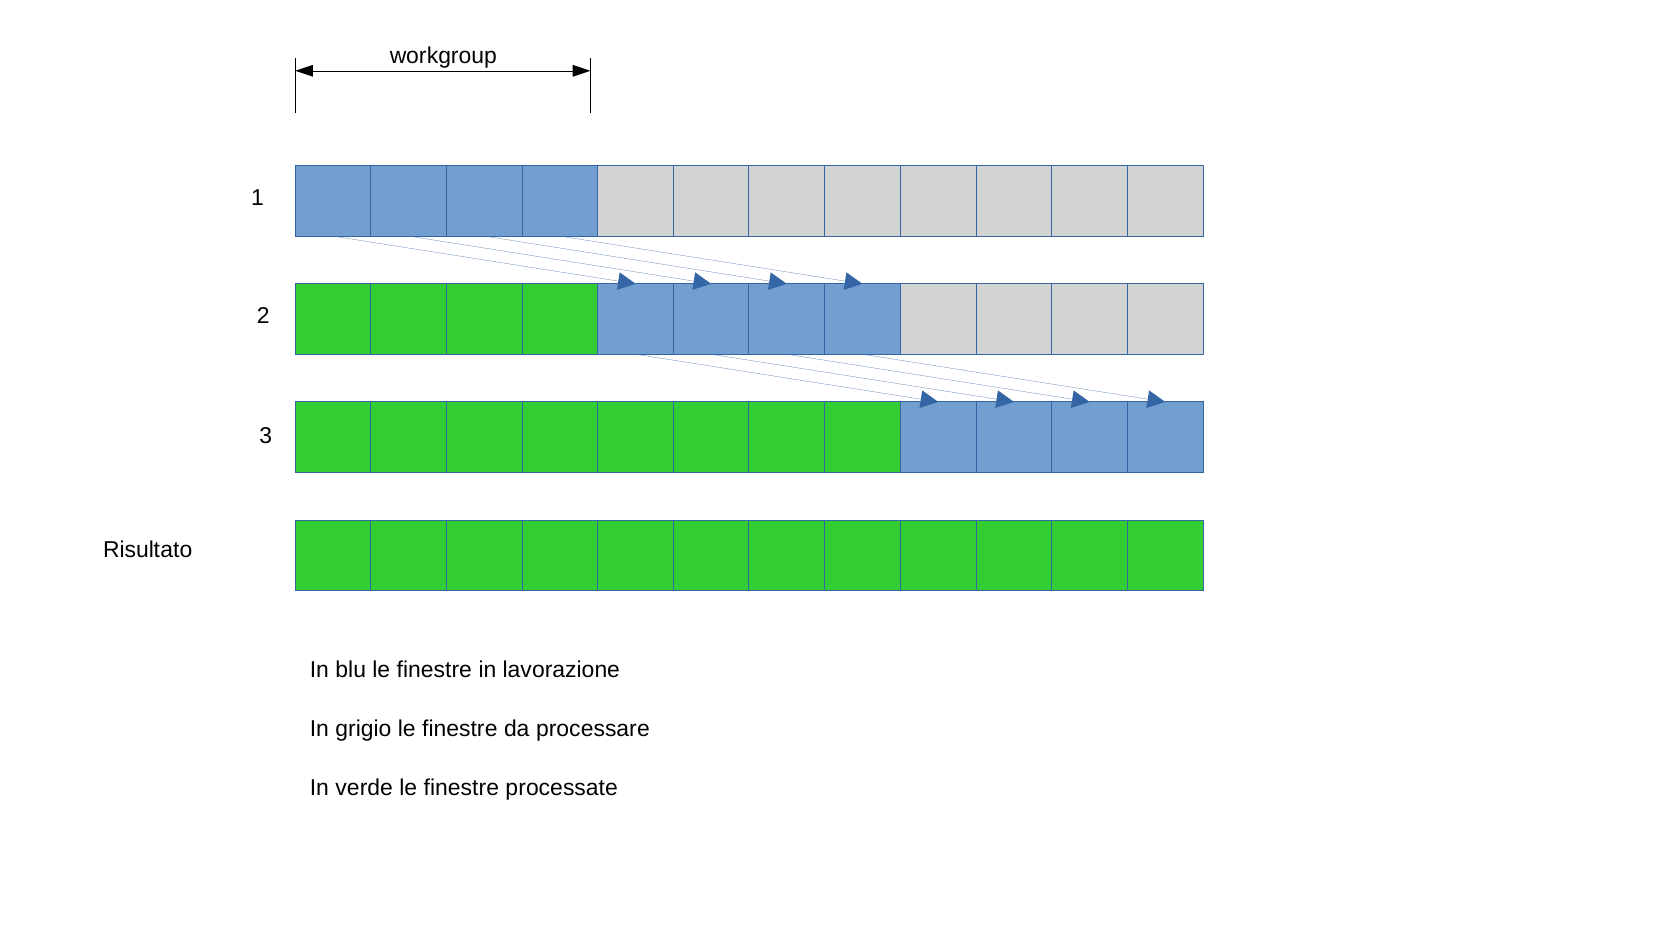

1
2
3
Risultato
In blu le finestre in lavorazione
In grigio le finestre da processare
In verde le finestre processate